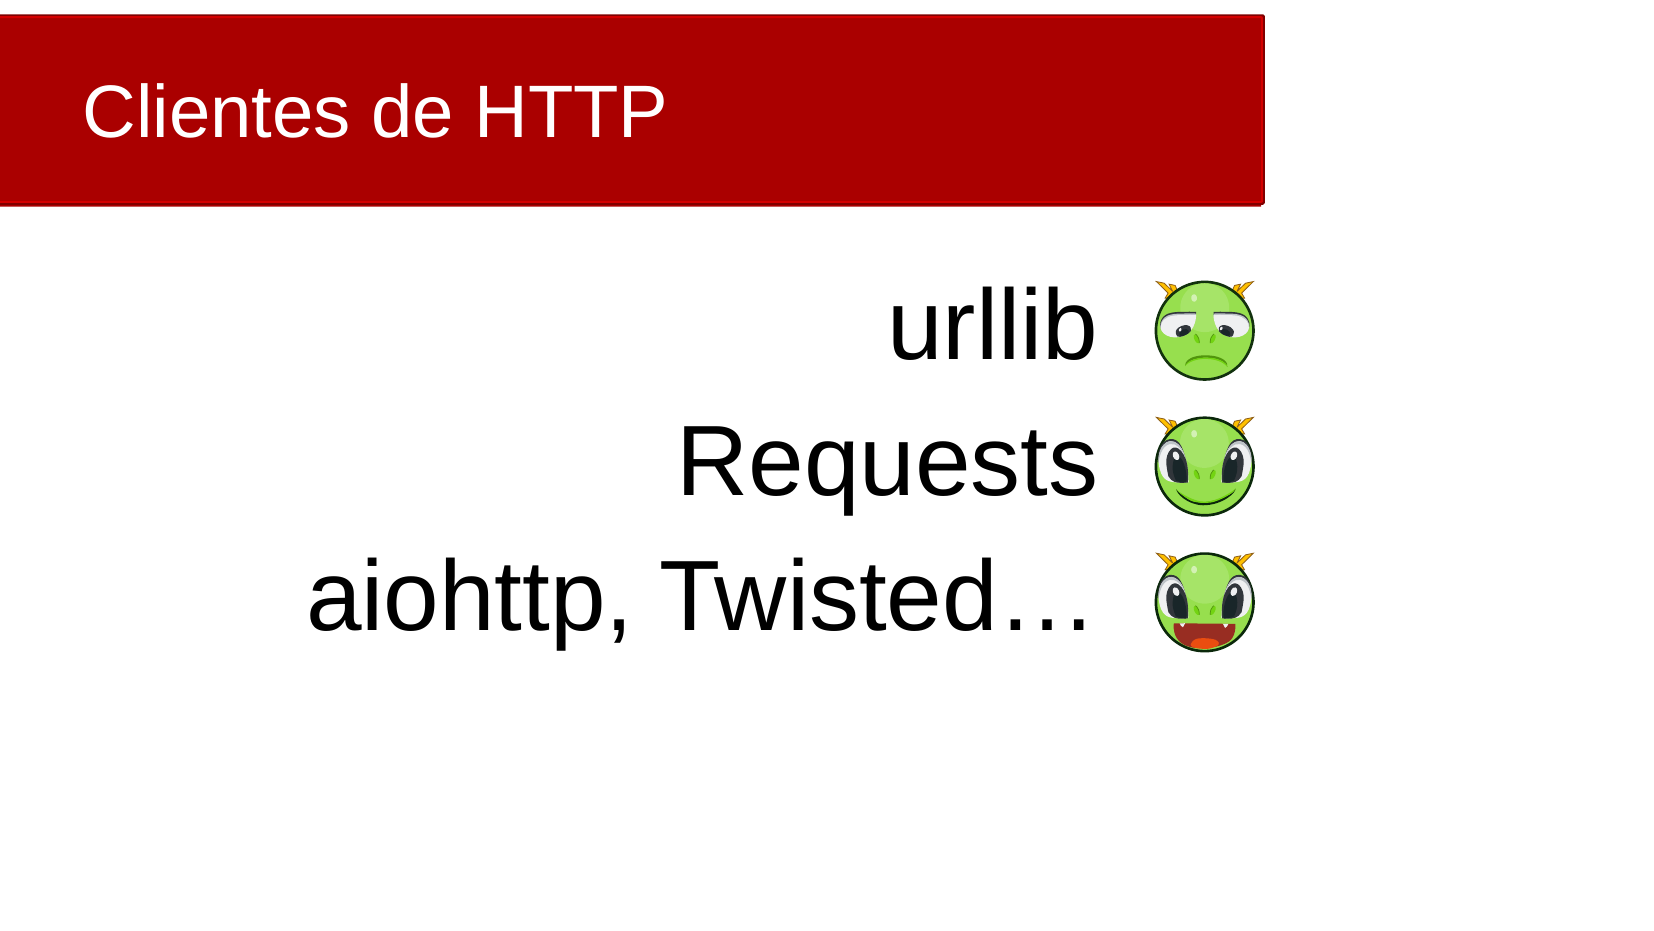

urllib
Requests
aiohttp, Twisted…
# Clientes de HTTP